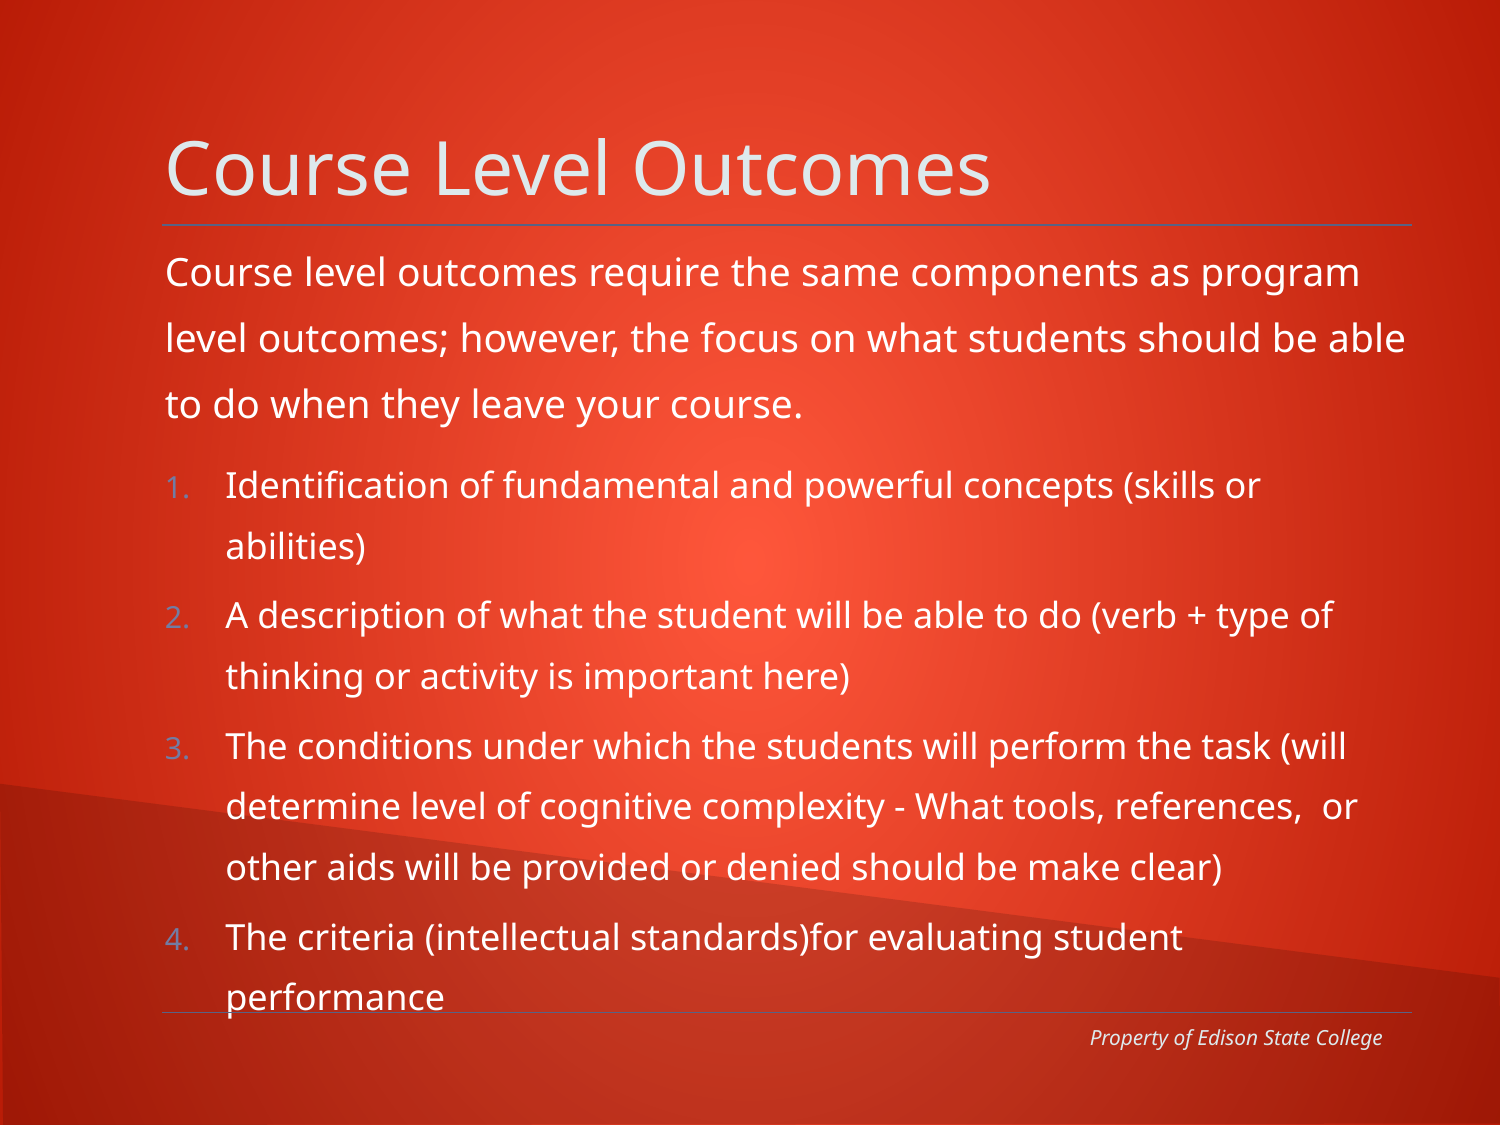

# Course Level Outcomes
Course level outcomes require the same components as program level outcomes; however, the focus on what students should be able to do when they leave your course.
Identification of fundamental and powerful concepts (skills or abilities)
A description of what the student will be able to do (verb + type of thinking or activity is important here)
The conditions under which the students will perform the task (will determine level of cognitive complexity - What tools, references, or other aids will be provided or denied should be make clear)
The criteria (intellectual standards)for evaluating student performance
Property of Edison State College